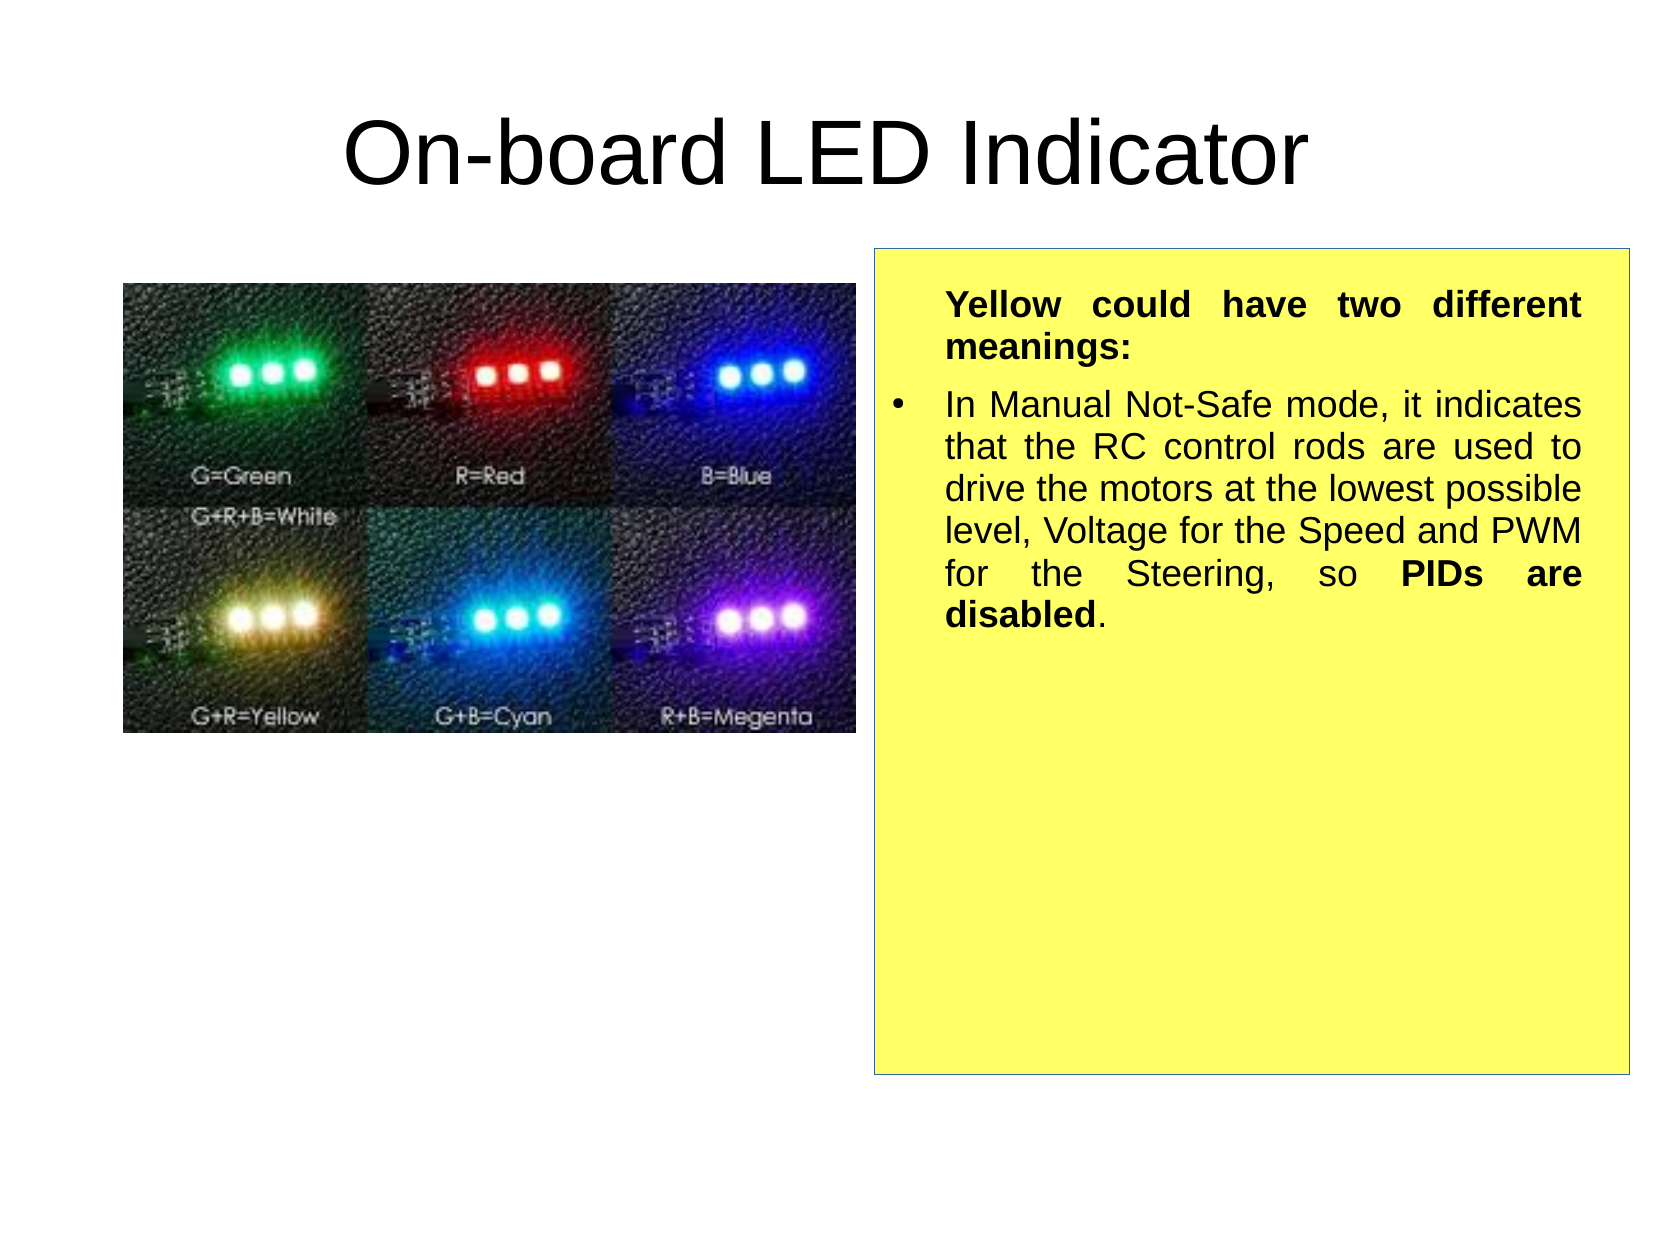

# On-board LED Indicator
Yellow could have two different meanings:
In Manual Not-Safe mode, it indicates that the RC control rods are used to drive the motors at the lowest possible level, Voltage for the Speed and PWM for the Steering, so PIDs are disabled.